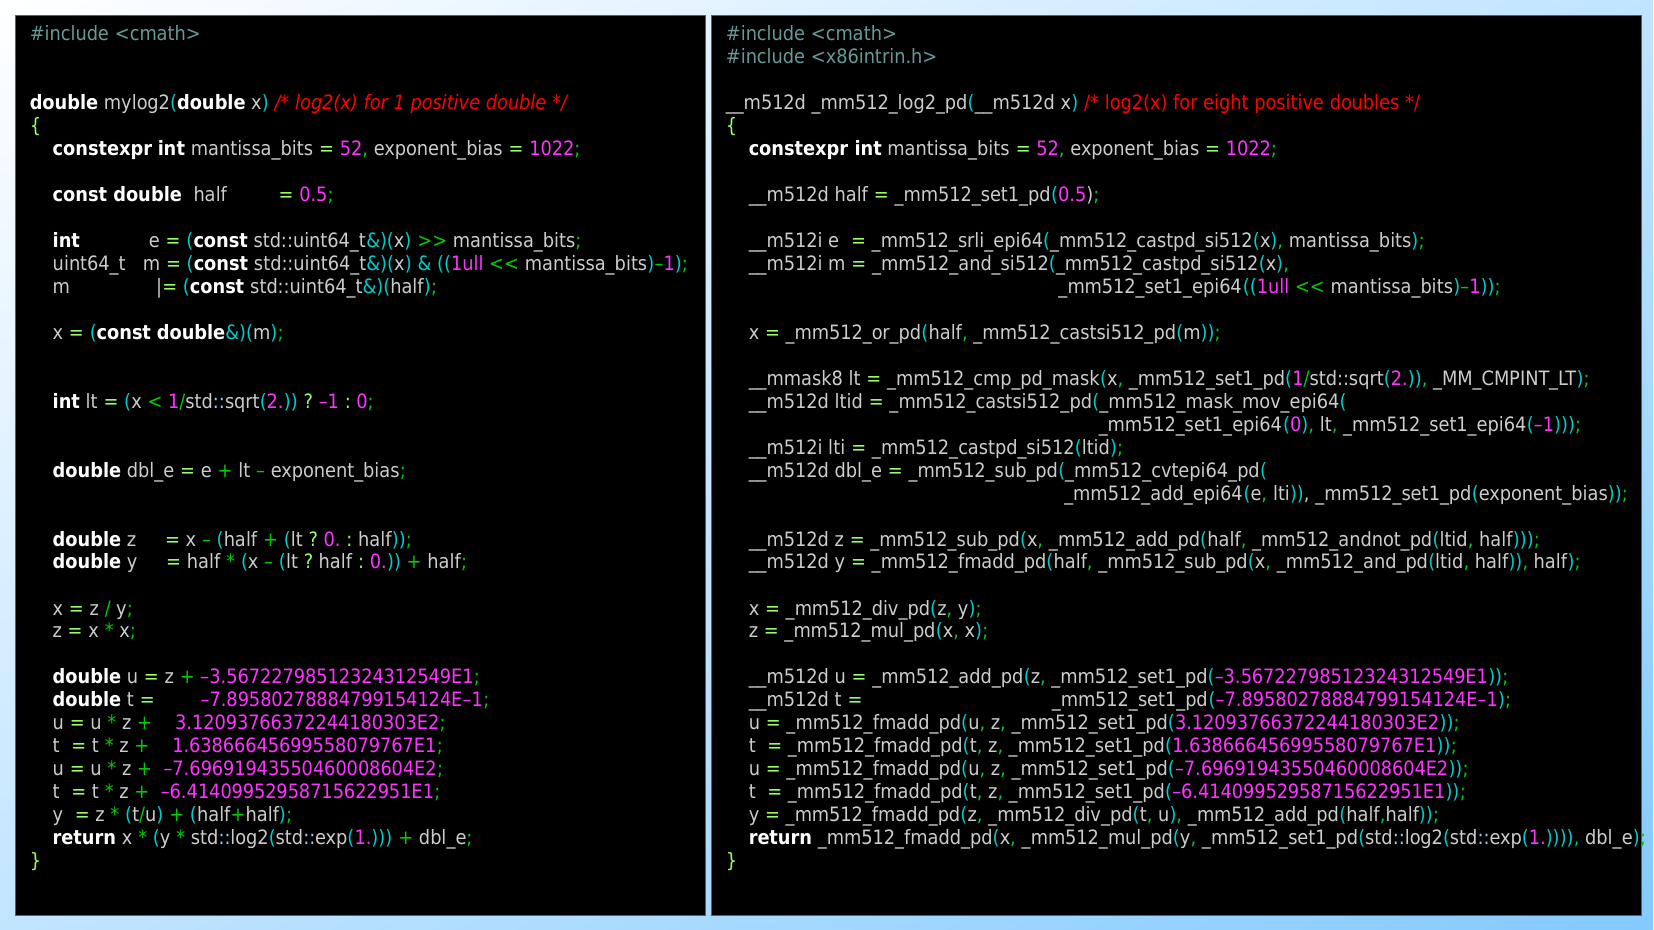

#include <cmath>
double mylog2(double x) /* log2(x) for 1 positive double */
{
 constexpr int mantissa_bits = 52, exponent_bias = 1022;
 const double half = 0.5;
 int e = (const std::uint64_t&)(x) >> mantissa_bits;
 uint64_t m = (const std::uint64_t&)(x) & ((1ull << mantissa_bits)–1);
 m |= (const std::uint64_t&)(half);
 x = (const double&)(m);
 int lt = (x < 1/std::sqrt(2.)) ? –1 : 0;
 double dbl_e = e + lt – exponent_bias;
 double z = x – (half + (lt ? 0. : half));
 double y = half * (x – (lt ? half : 0.)) + half;
 x = z / y;
 z = x * x;
 double u = z + –3.56722798512324312549E1;
 double t = –7.89580278884799154124E–1;
 u = u * z + 3.12093766372244180303E2;
 t = t * z + 1.63866645699558079767E1;
 u = u * z + –7.69691943550460008604E2;
 t = t * z + –6.41409952958715622951E1;
 y = z * (t/u) + (half+half);
 return x * (y * std::log2(std::exp(1.))) + dbl_e;
}
#include <cmath>
#include <x86intrin.h>
__m512d _mm512_log2_pd(__m512d x) /* log2(x) for eight positive doubles */
{
 constexpr int mantissa_bits = 52, exponent_bias = 1022;
 __m512d half = _mm512_set1_pd(0.5);
 __m512i e = _mm512_srli_epi64(_mm512_castpd_si512(x), mantissa_bits);
 __m512i m = _mm512_and_si512(_mm512_castpd_si512(x),
 _mm512_set1_epi64((1ull << mantissa_bits)–1));
 x = _mm512_or_pd(half, _mm512_castsi512_pd(m));
 __mmask8 lt = _mm512_cmp_pd_mask(x, _mm512_set1_pd(1/std::sqrt(2.)), _MM_CMPINT_LT);
 __m512d ltid = _mm512_castsi512_pd(_mm512_mask_mov_epi64(
 _mm512_set1_epi64(0), lt, _mm512_set1_epi64(–1)));
 __m512i lti = _mm512_castpd_si512(ltid);
 __m512d dbl_e = _mm512_sub_pd(_mm512_cvtepi64_pd(
 _mm512_add_epi64(e, lti)), _mm512_set1_pd(exponent_bias));
 __m512d z = _mm512_sub_pd(x, _mm512_add_pd(half, _mm512_andnot_pd(ltid, half)));
 __m512d y = _mm512_fmadd_pd(half, _mm512_sub_pd(x, _mm512_and_pd(ltid, half)), half);
 x = _mm512_div_pd(z, y);
 z = _mm512_mul_pd(x, x);
 __m512d u = _mm512_add_pd(z, _mm512_set1_pd(–3.56722798512324312549E1));
 __m512d t = _mm512_set1_pd(–7.89580278884799154124E–1);
 u = _mm512_fmadd_pd(u, z, _mm512_set1_pd(3.12093766372244180303E2));
 t = _mm512_fmadd_pd(t, z, _mm512_set1_pd(1.63866645699558079767E1));
 u = _mm512_fmadd_pd(u, z, _mm512_set1_pd(–7.69691943550460008604E2));
 t = _mm512_fmadd_pd(t, z, _mm512_set1_pd(–6.41409952958715622951E1));
 y = _mm512_fmadd_pd(z, _mm512_div_pd(t, u), _mm512_add_pd(half,half));
 return _mm512_fmadd_pd(x, _mm512_mul_pd(y, _mm512_set1_pd(std::log2(std::exp(1.)))), dbl_e);
}